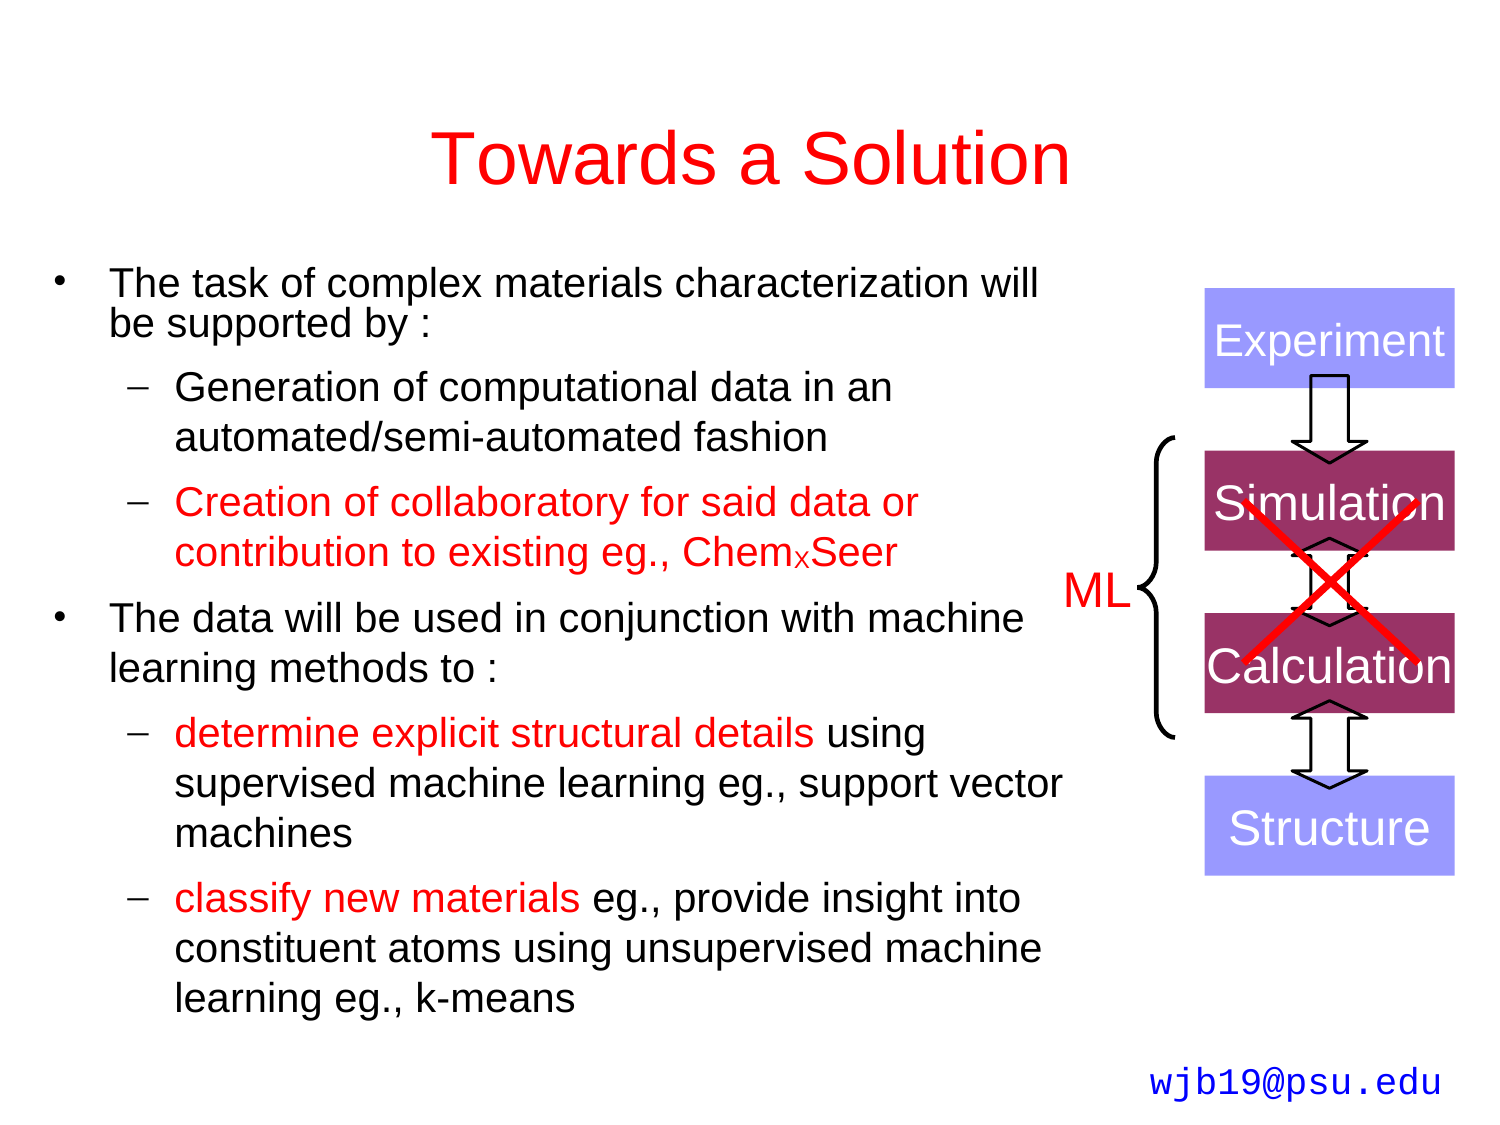

# Towards a Solution
The task of complex materials characterization will be supported by :
Generation of computational data in an automated/semi-automated fashion
Creation of collaboratory for said data or contribution to existing eg., ChemXSeer
The data will be used in conjunction with machine learning methods to :
determine explicit structural details using supervised machine learning eg., support vector machines
classify new materials eg., provide insight into constituent atoms using unsupervised machine learning eg., k-means
Experiment
Simulation
ML
Calculation
Structure
wjb19@psu.edu